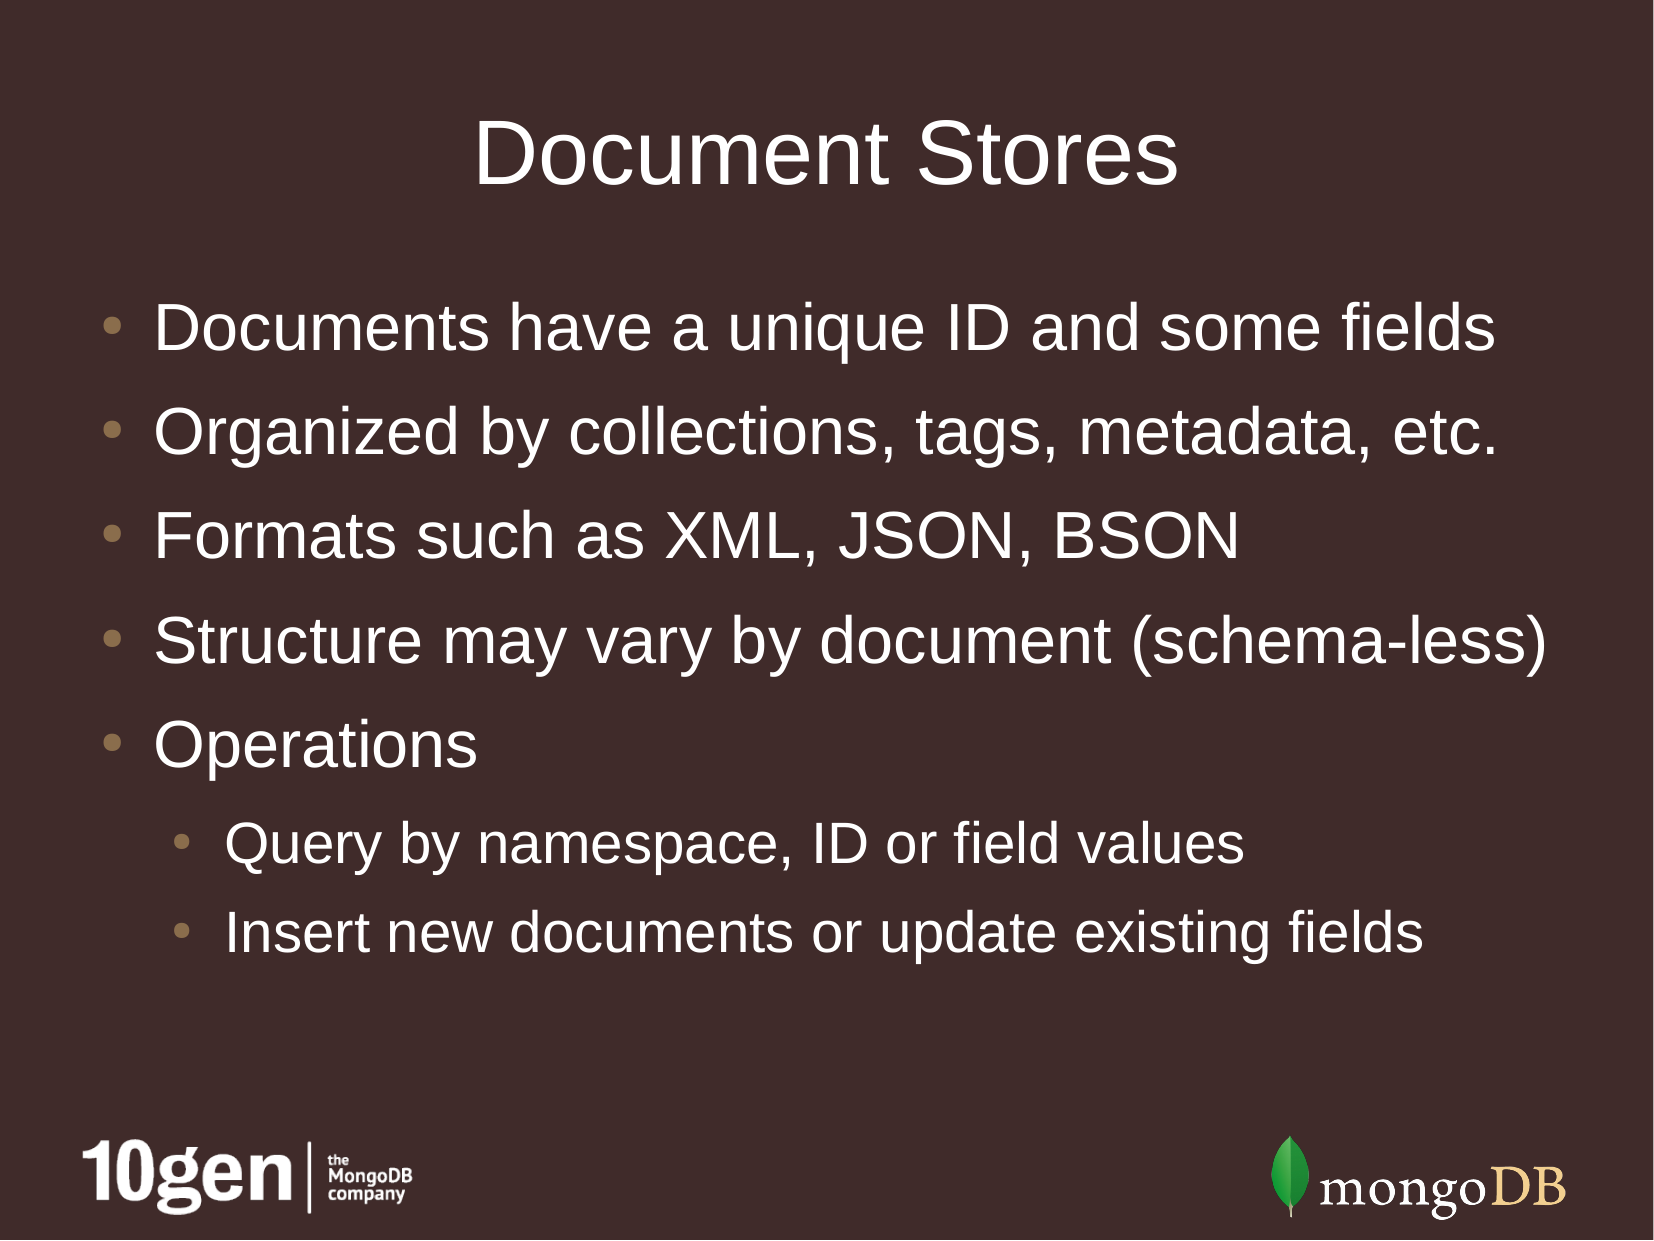

# Document Stores
Documents have a unique ID and some fields
Organized by collections, tags, metadata, etc.
Formats such as XML, JSON, BSON
Structure may vary by document (schema-less)
Operations
Query by namespace, ID or field values
Insert new documents or update existing fields